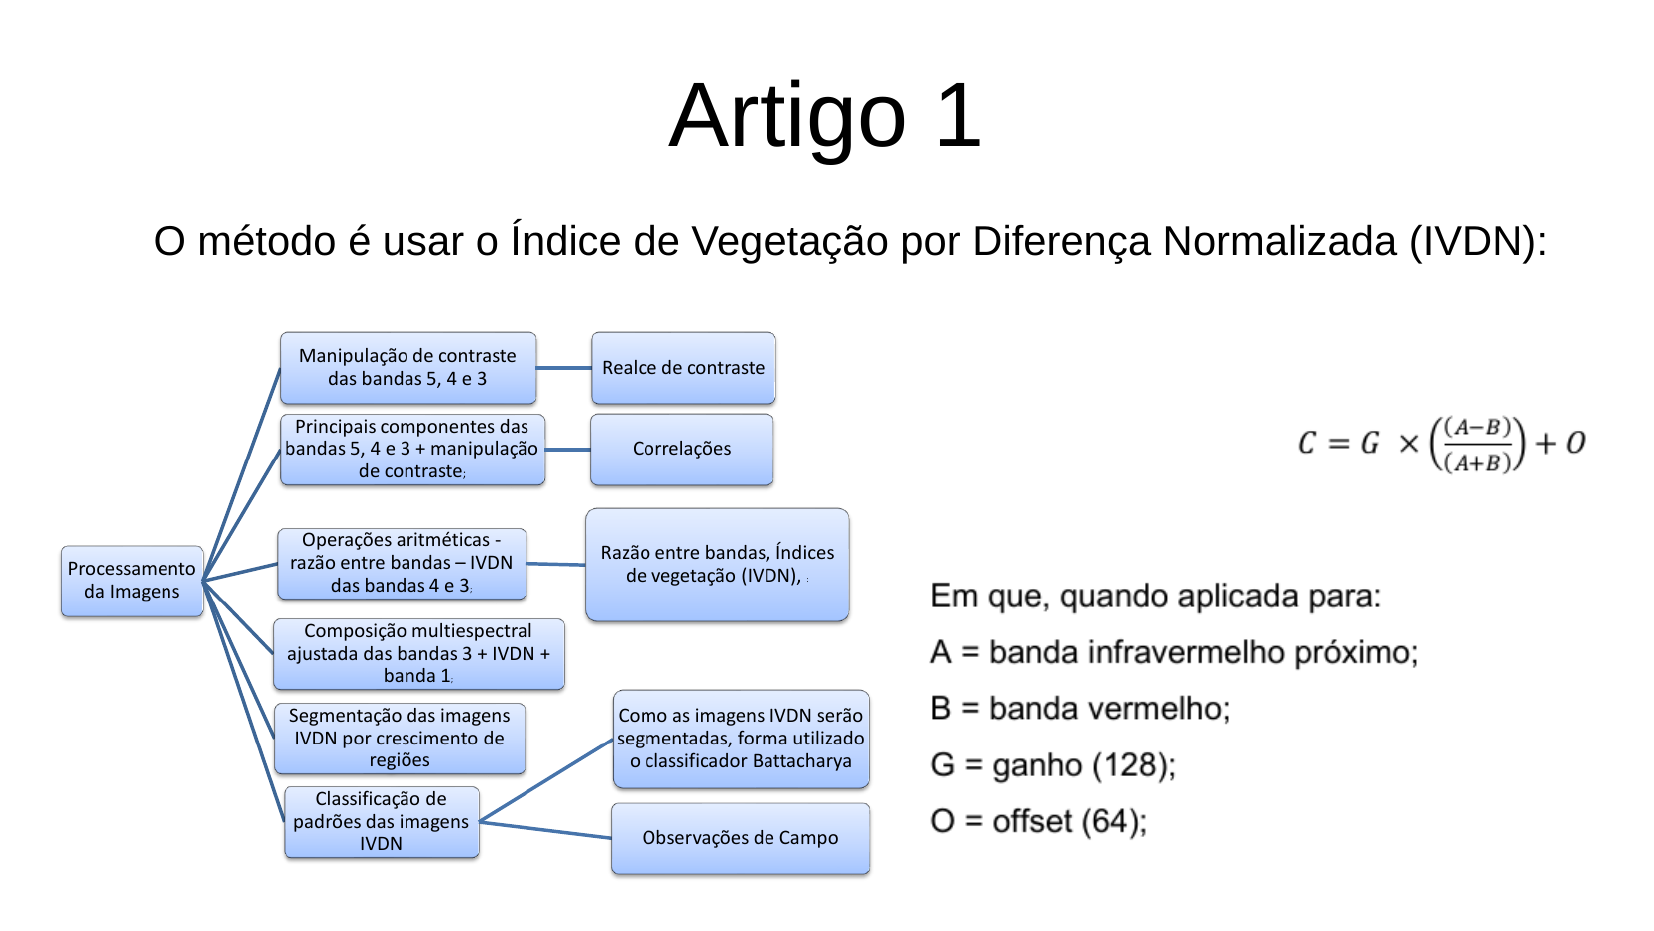

# Artigo 1
O método é usar o Índice de Vegetação por Diferença Normalizada (IVDN):